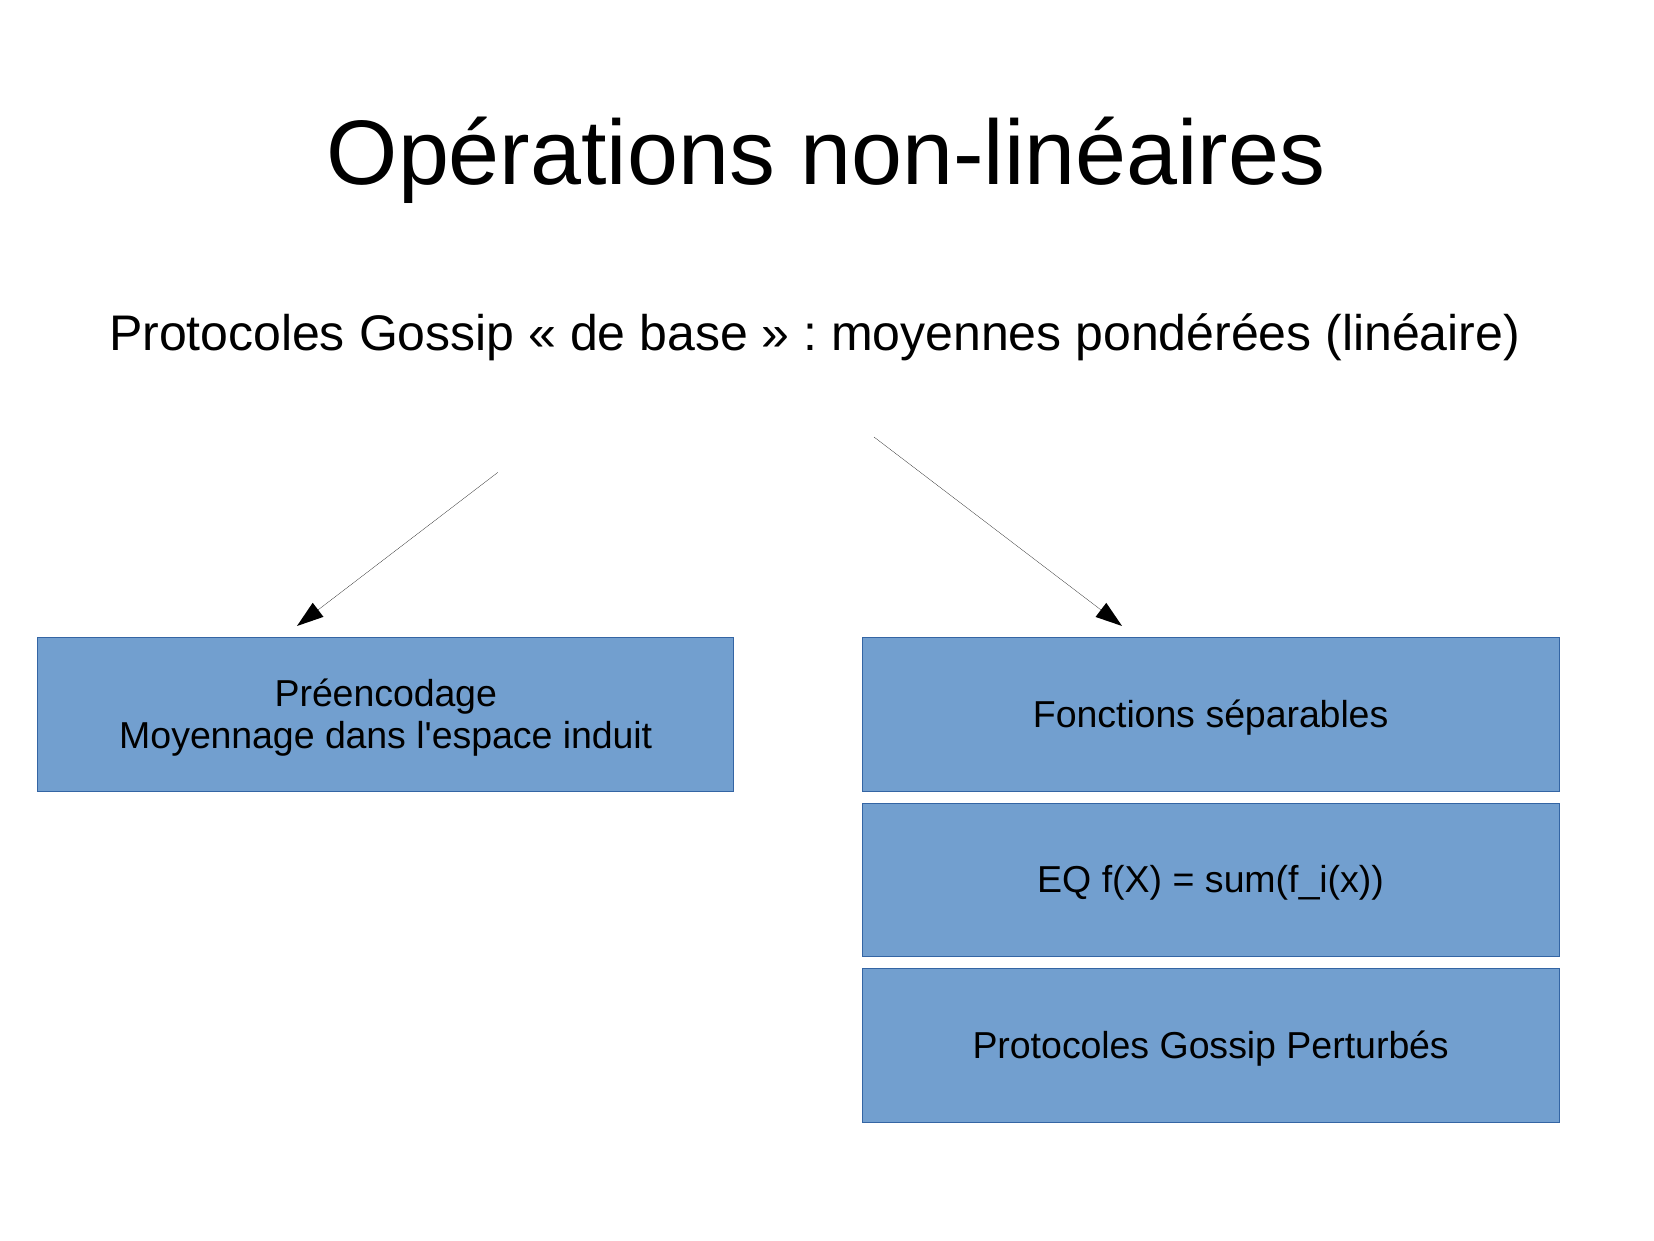

# Opérations non-linéaires
Protocoles Gossip « de base » : moyennes pondérées (linéaire)
Préencodage
Moyennage dans l'espace induit
Fonctions séparables
EQ f(X) = sum(f_i(x))
Protocoles Gossip Perturbés